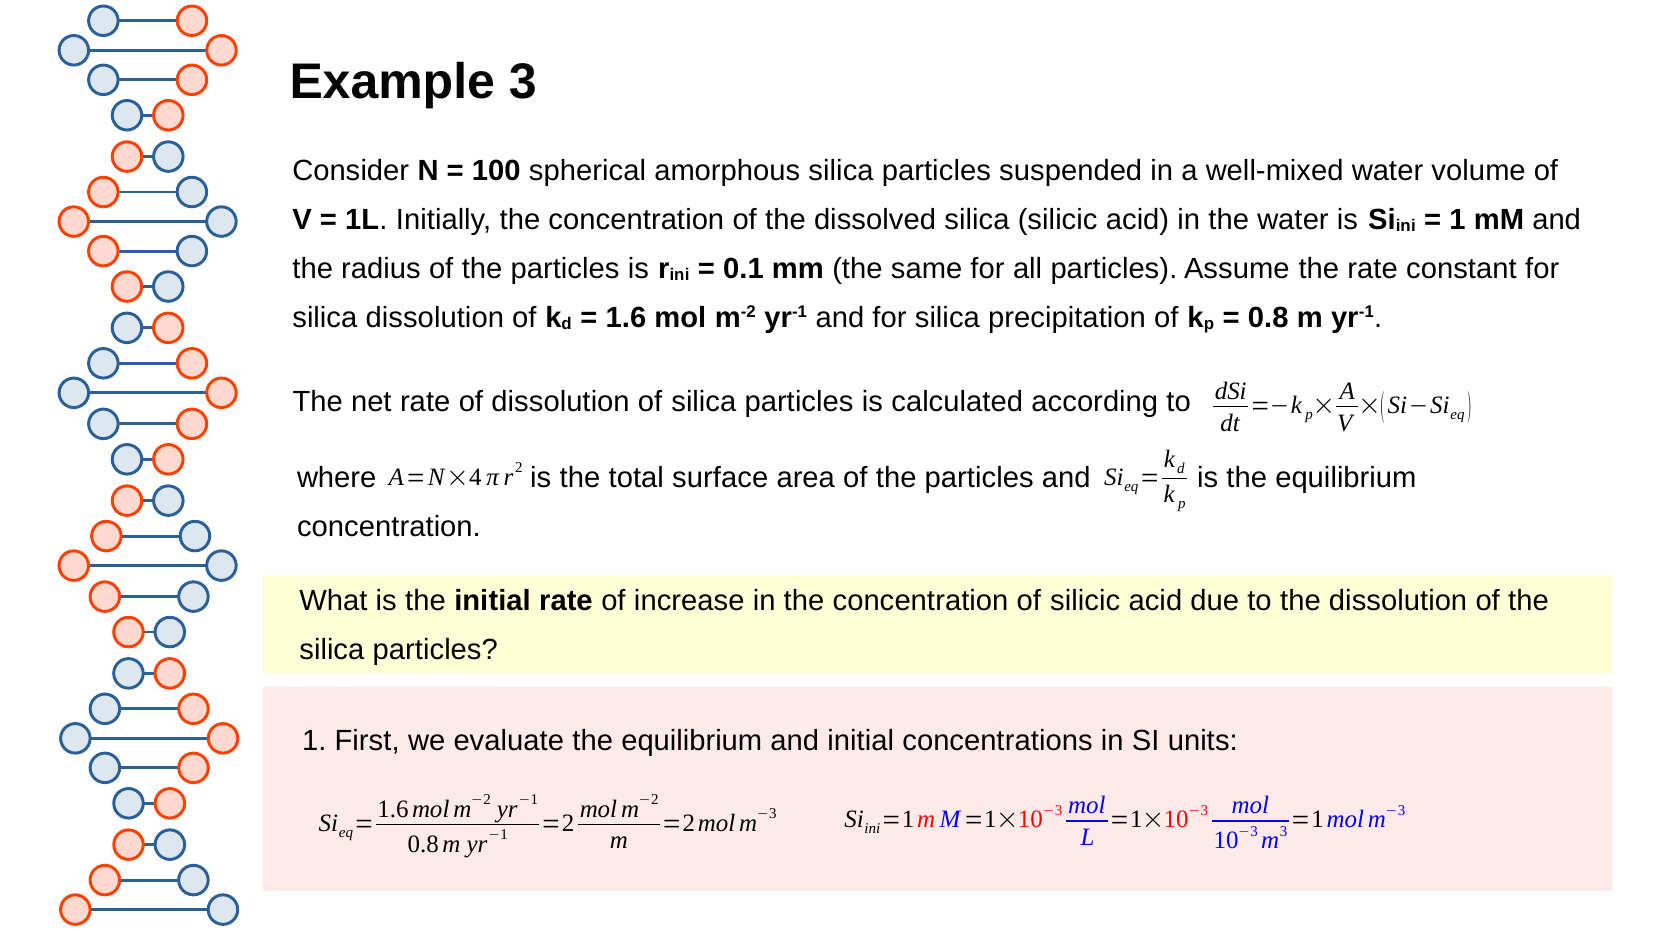

# Example 3
Consider N = 100 spherical amorphous silica particles suspended in a well-mixed water volume of 
V = 1L. Initially, the concentration of the dissolved silica (silicic acid) in the water is Siini = 1 mM and
the radius of the particles is rini = 0.1 mm (the same for all particles). Assume the rate constant for silica dissolution of kd = 1.6 mol m-2 yr-1 and for silica precipitation of kp = 0.8 m yr-1.
The net rate of dissolution of silica particles is calculated according to
where 		 is the total surface area of the particles and		is the equilibrium concentration.
What is the initial rate of increase in the concentration of silicic acid due to the dissolution of the silica particles?
1. First, we evaluate the equilibrium and initial concentrations in SI units: